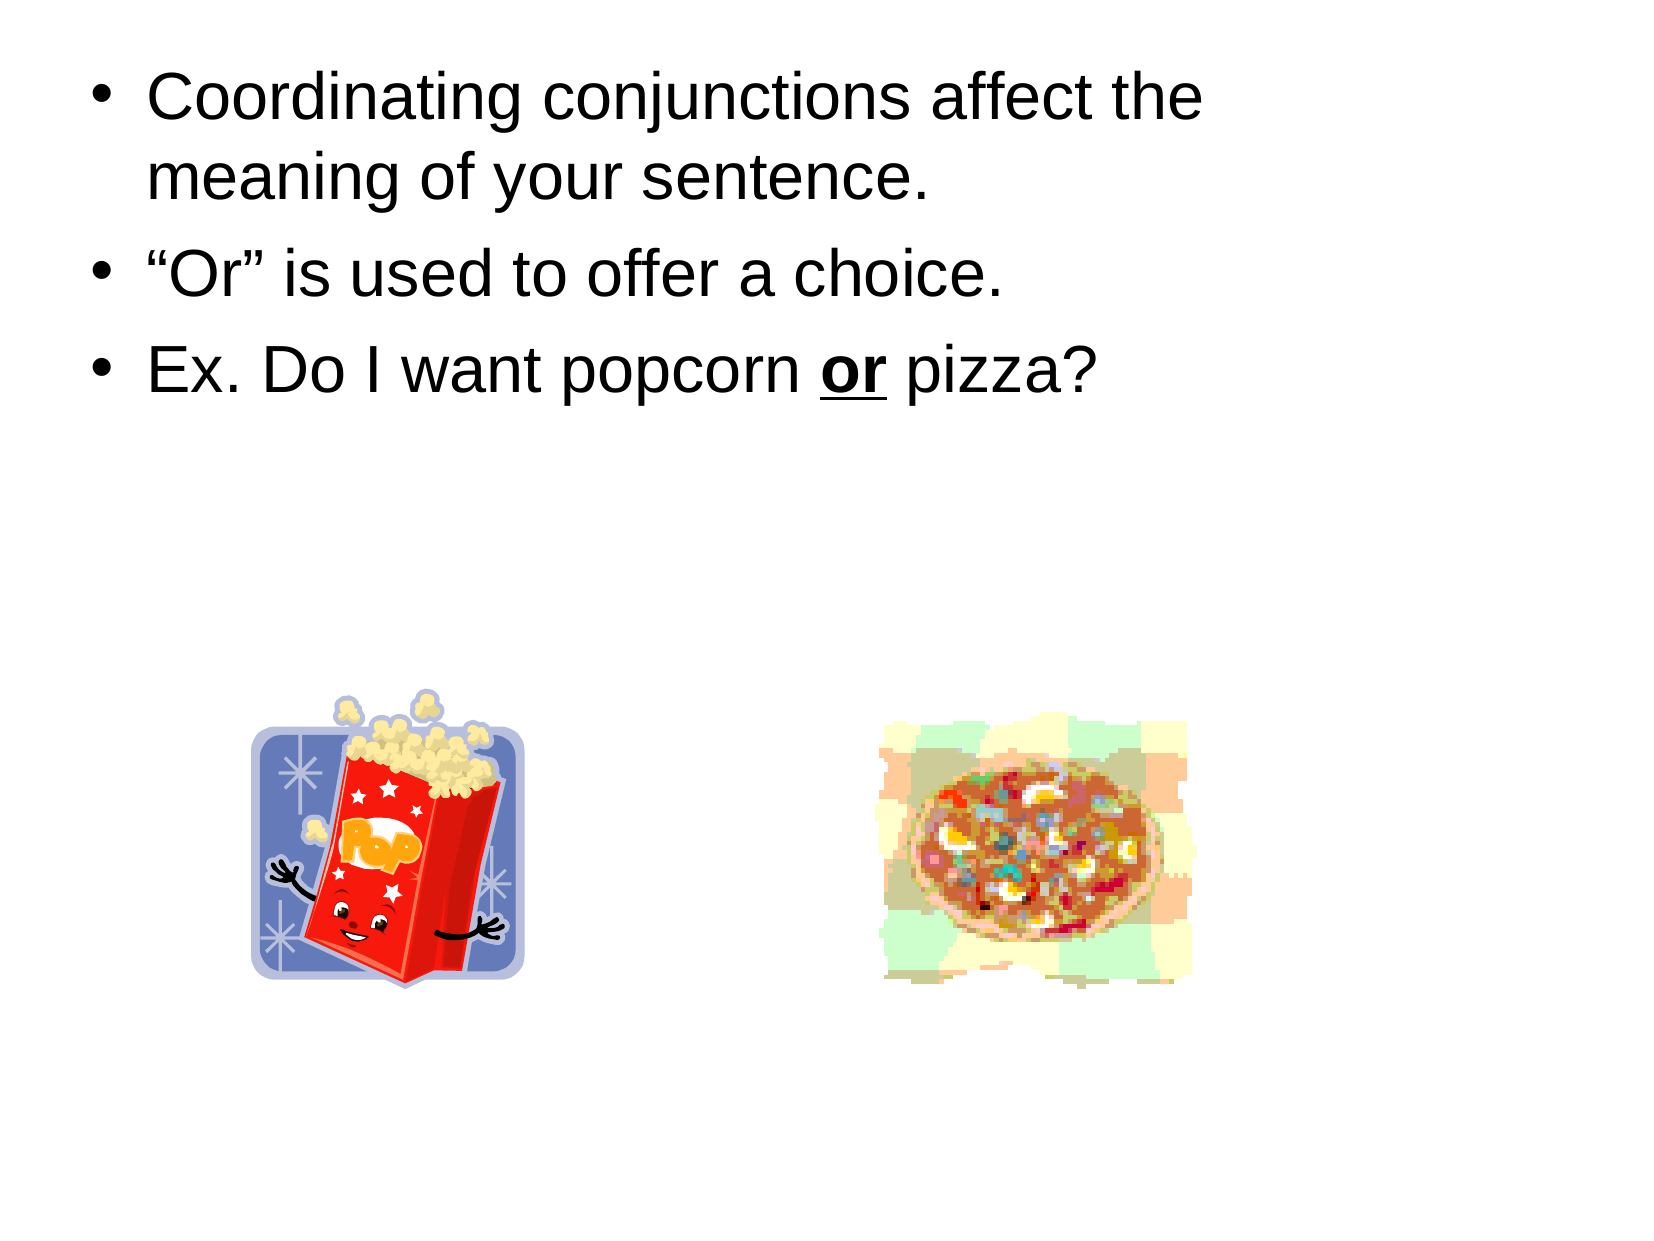

# Types of Conjunctions
Coordinating conjunctions affect the meaning of your sentence.
“Or” is used to offer a choice.
Ex. Do I want popcorn or pizza?